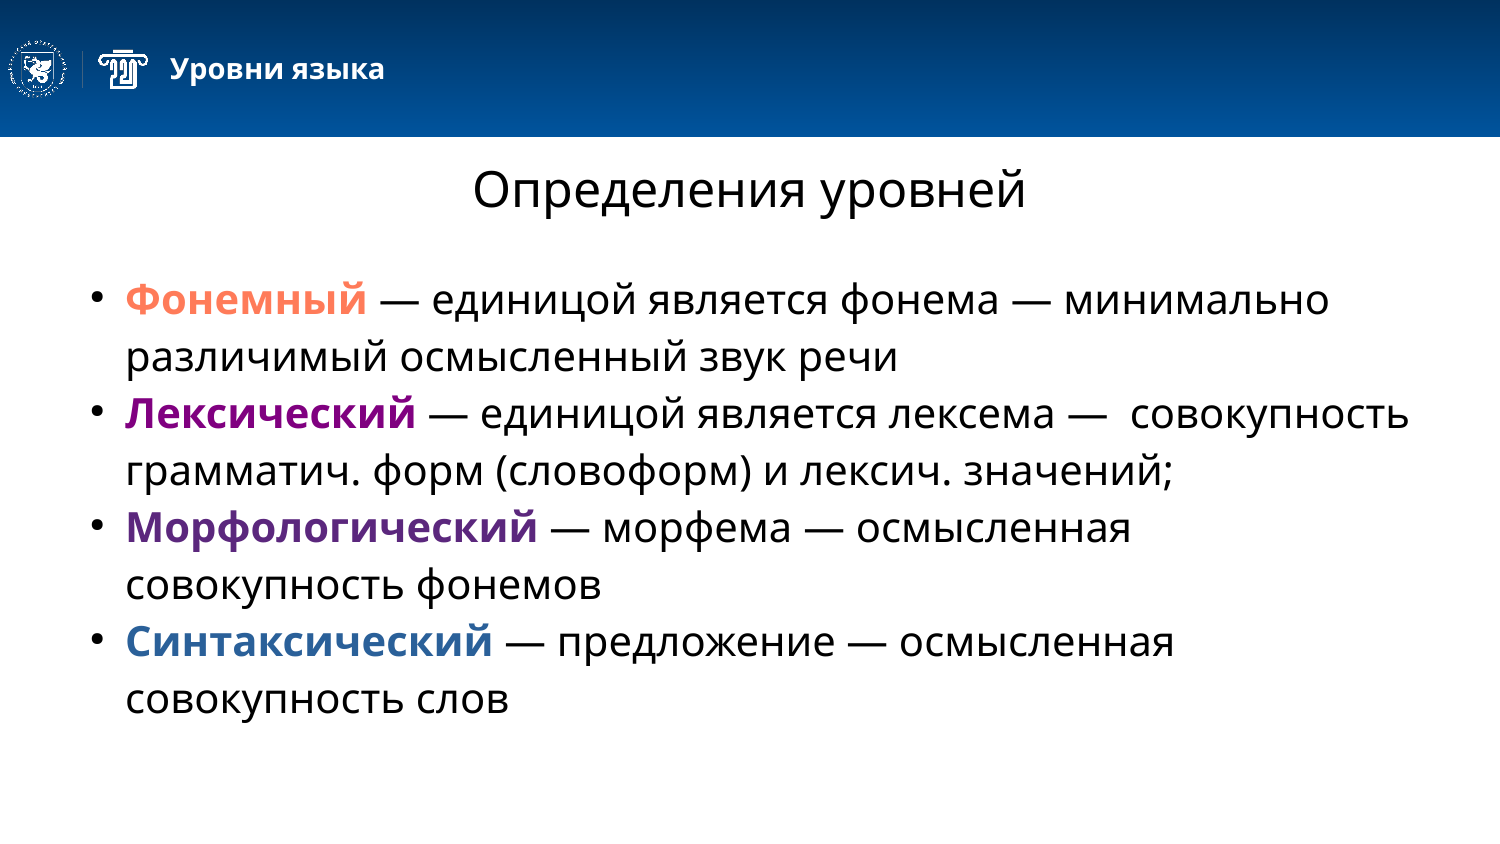

Уровни языка
Определения уровней
Фонемный — единицой является фонема — минимально различимый осмысленный звук речи
Лексический — единицой является лексема — со­во­куп­ность грам­ма­тич. форм (сло­во­форм) и лек­сич. зна­че­ний;
Морфологический — морфема — осмысленная совокупность фонемов
Синтаксический — предложение — осмысленная совокупность слов